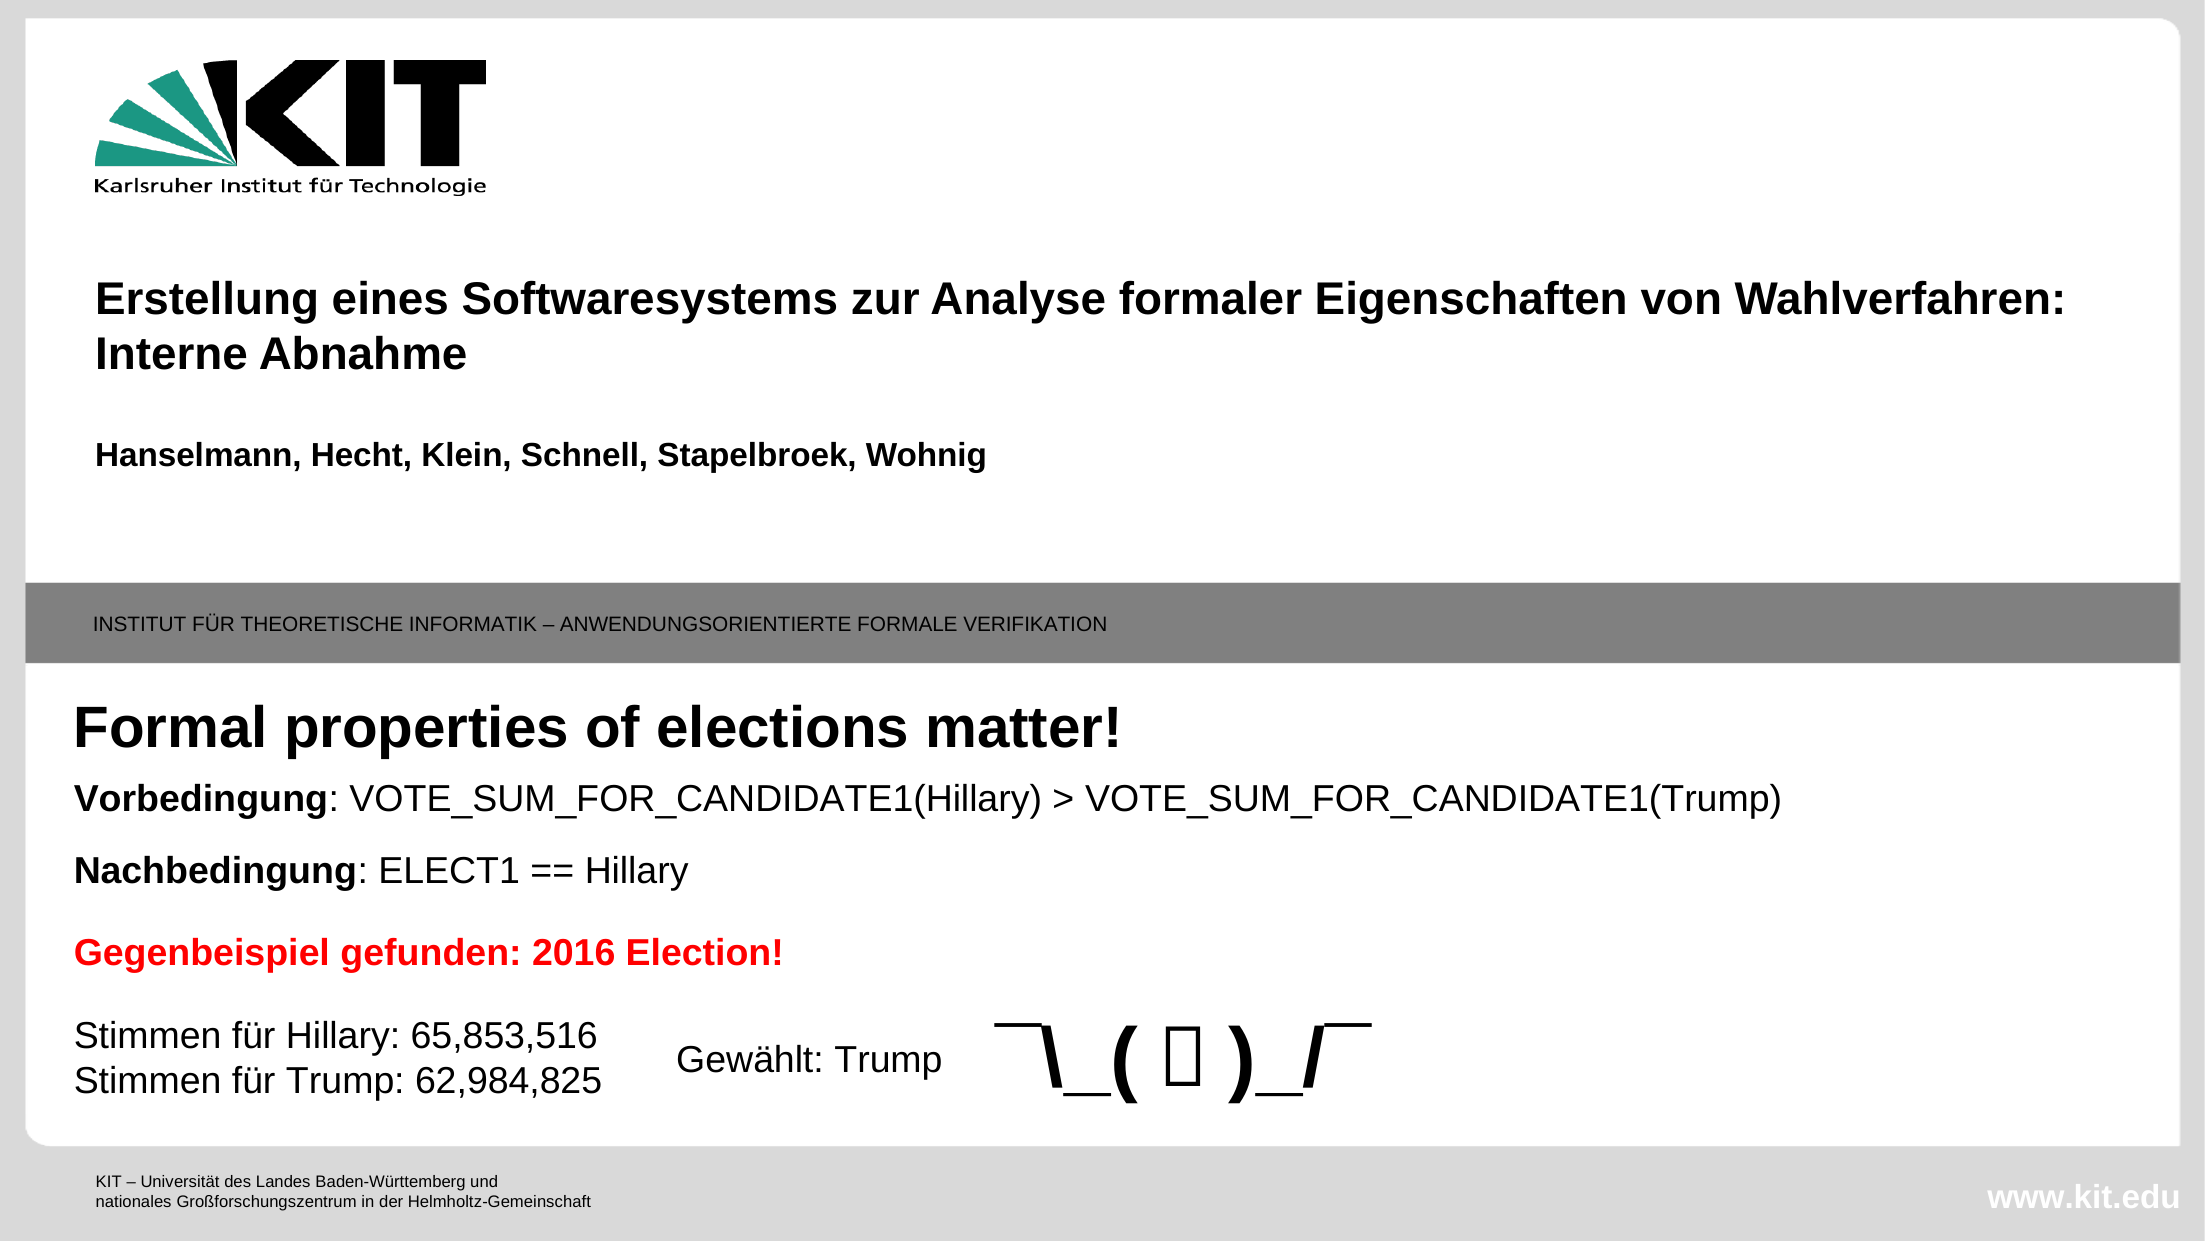

# Erstellung eines Softwaresystems zur Analyse formaler Eigenschaften von Wahlverfahren: Interne Abnahme Hanselmann, Hecht, Klein, Schnell, Stapelbroek, Wohnig